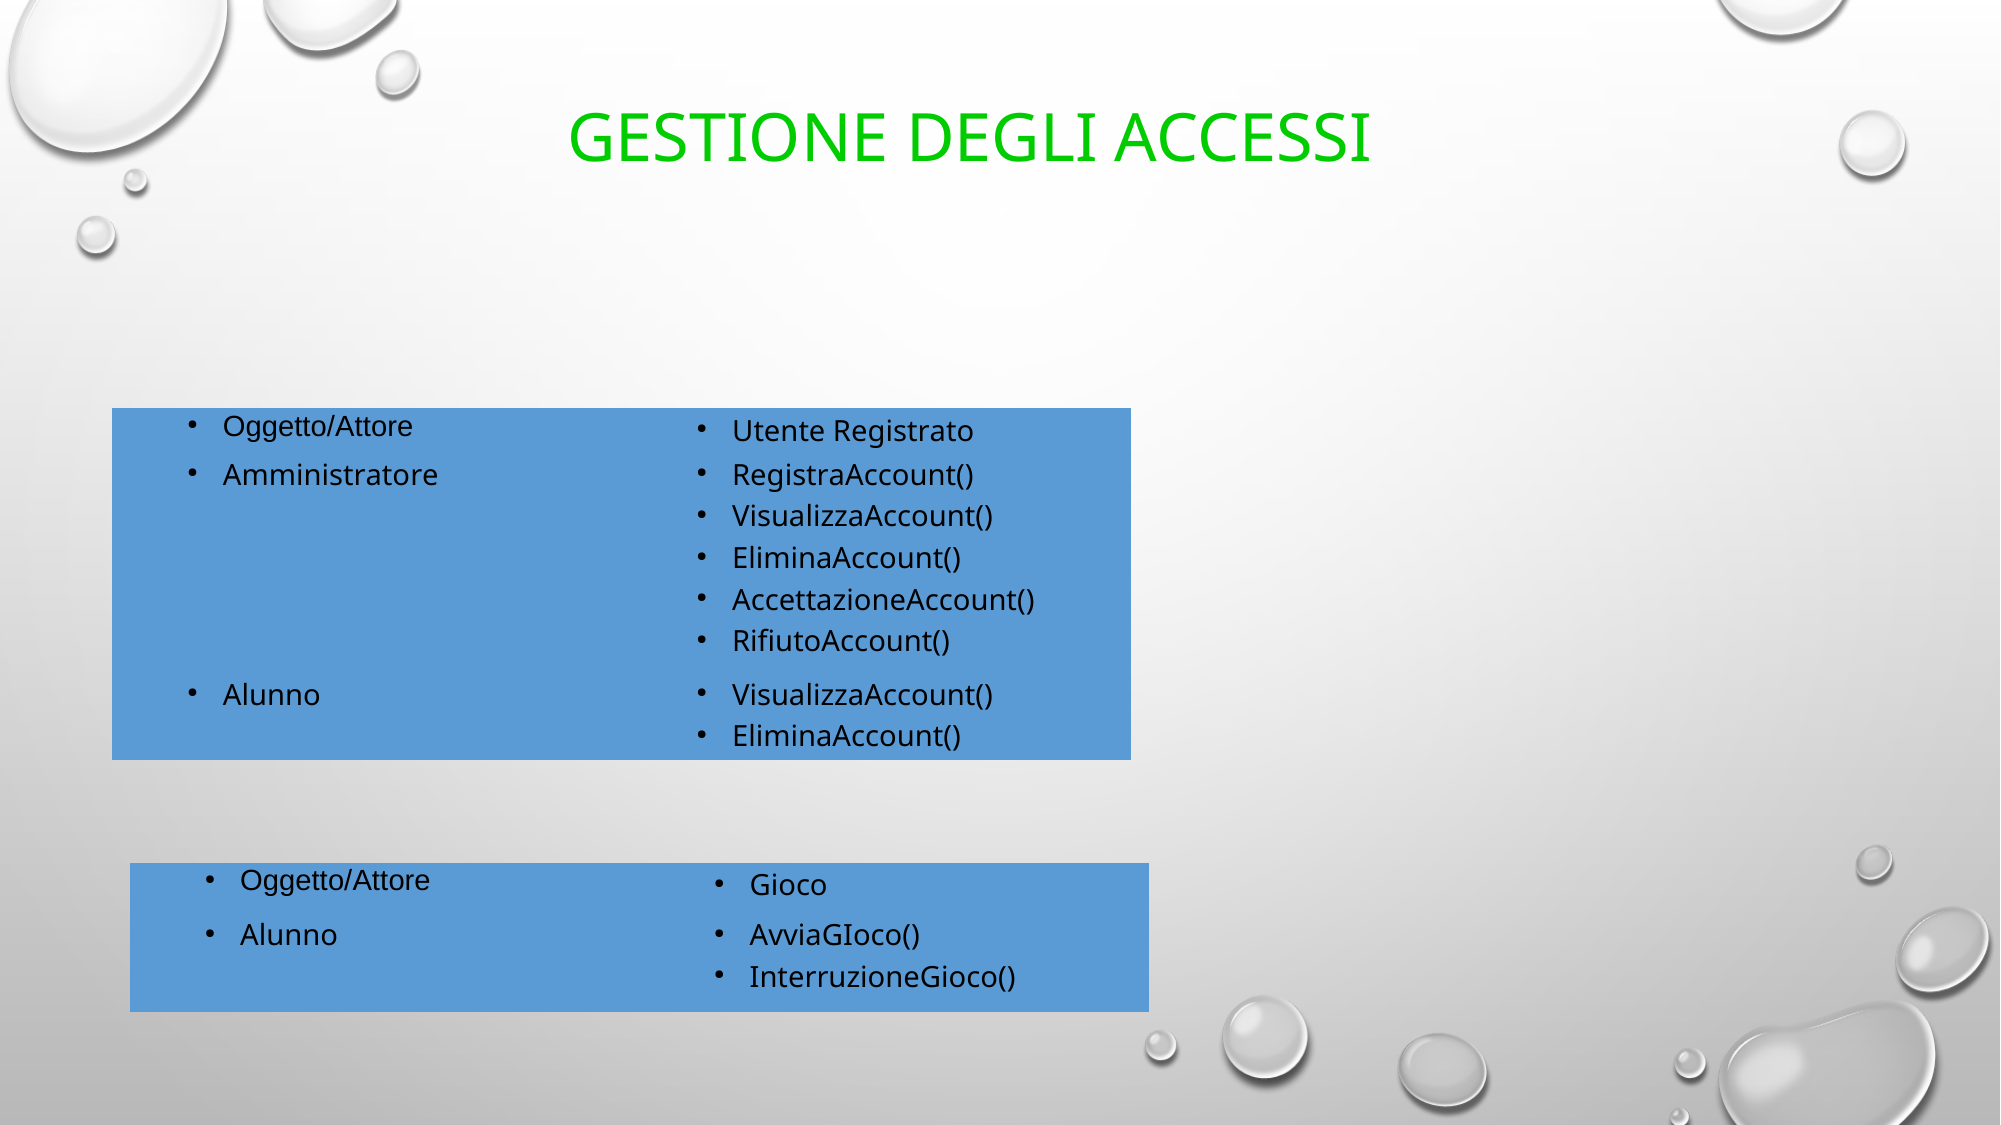

GESTIONE DEGLI ACCESSI
#
| Oggetto/Attore | Utente Registrato |
| --- | --- |
| Amministratore | RegistraAccount() VisualizzaAccount() EliminaAccount() AccettazioneAccount() RifiutoAccount() |
| Alunno | VisualizzaAccount() EliminaAccount() |
| Oggetto/Attore | Gioco |
| --- | --- |
| Alunno | AvviaGIoco() InterruzioneGioco() |